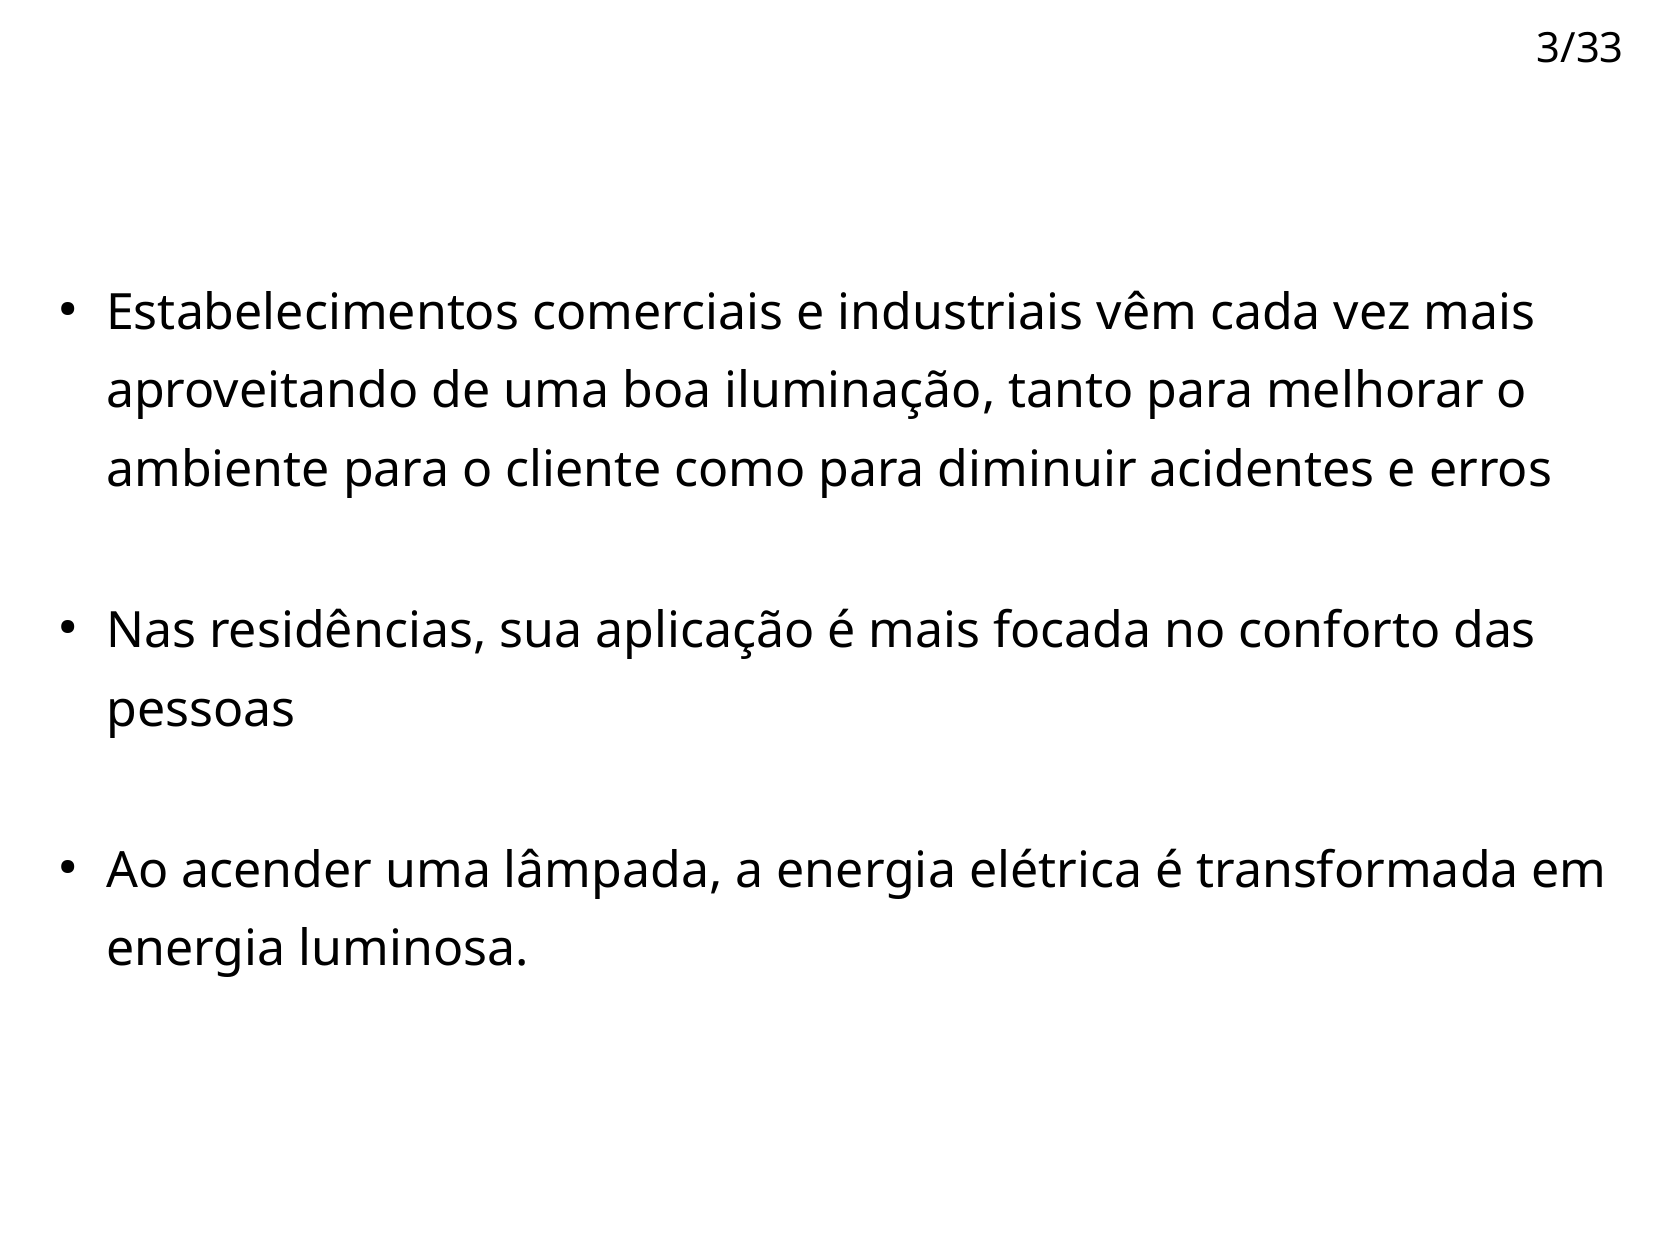

3
#
Estabelecimentos comerciais e industriais vêm cada vez mais aproveitando de uma boa iluminação, tanto para melhorar o ambiente para o cliente como para diminuir acidentes e erros
Nas residências, sua aplicação é mais focada no conforto das pessoas
Ao acender uma lâmpada, a energia elétrica é transformada em energia luminosa.